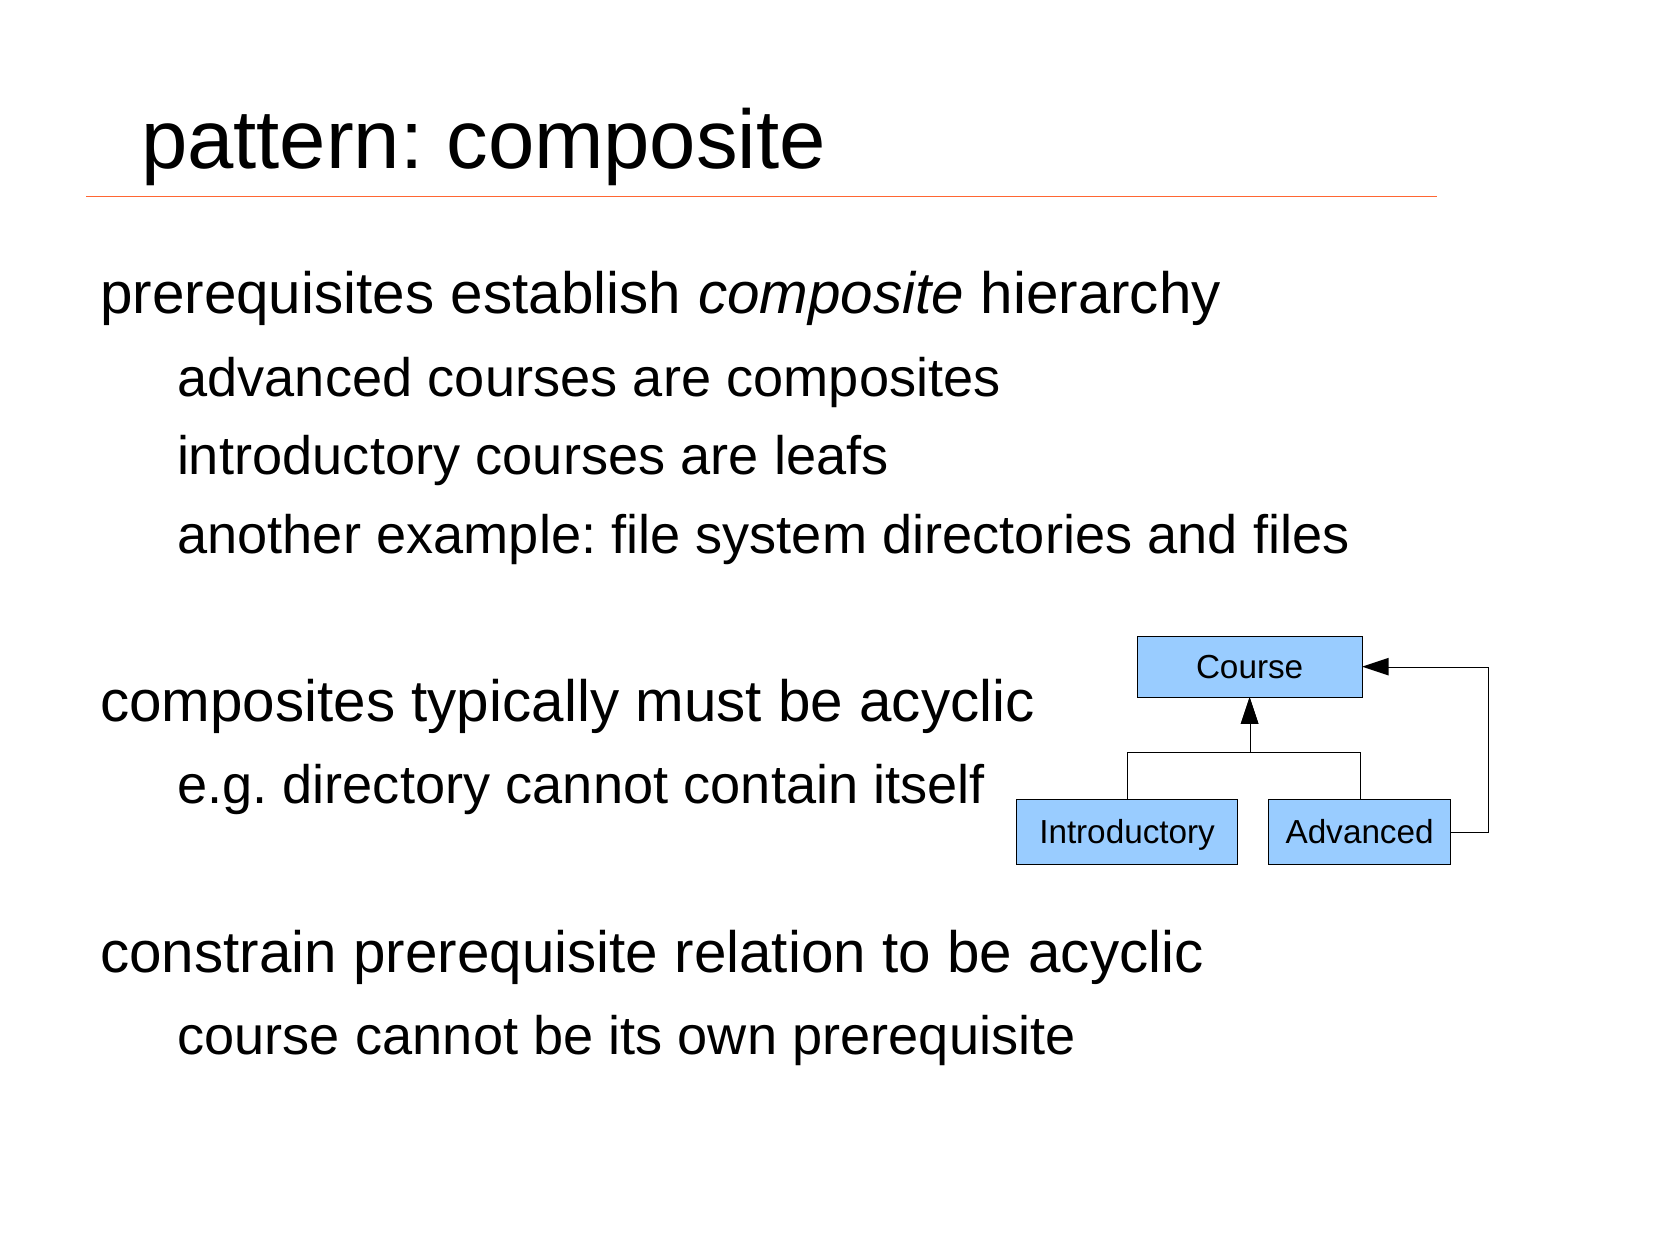

# pattern: composite
prerequisites establish composite hierarchy
advanced courses are composites
introductory courses are leafs
another example: file system directories and files
composites typically must be acyclic
e.g. directory cannot contain itself
constrain prerequisite relation to be acyclic
course cannot be its own prerequisite
Course
Introductory
Advanced